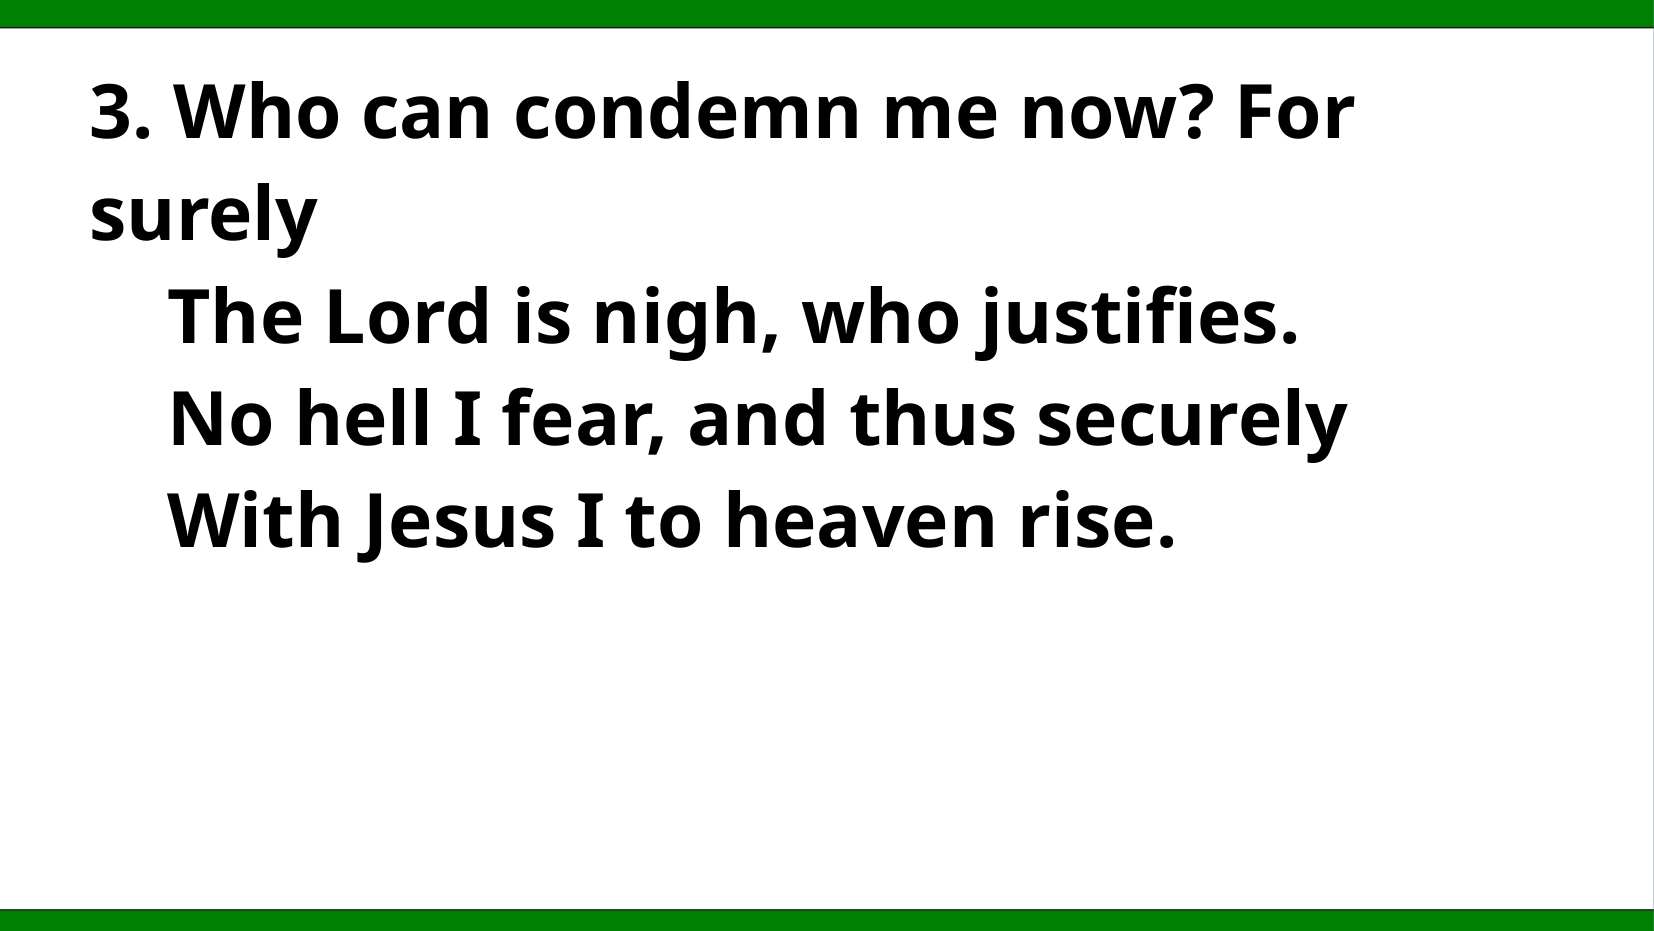

3. Who can condemn me now? For surely
 The Lord is nigh, who justifies.
 No hell I fear, and thus securely
 With Jesus I to heaven rise.